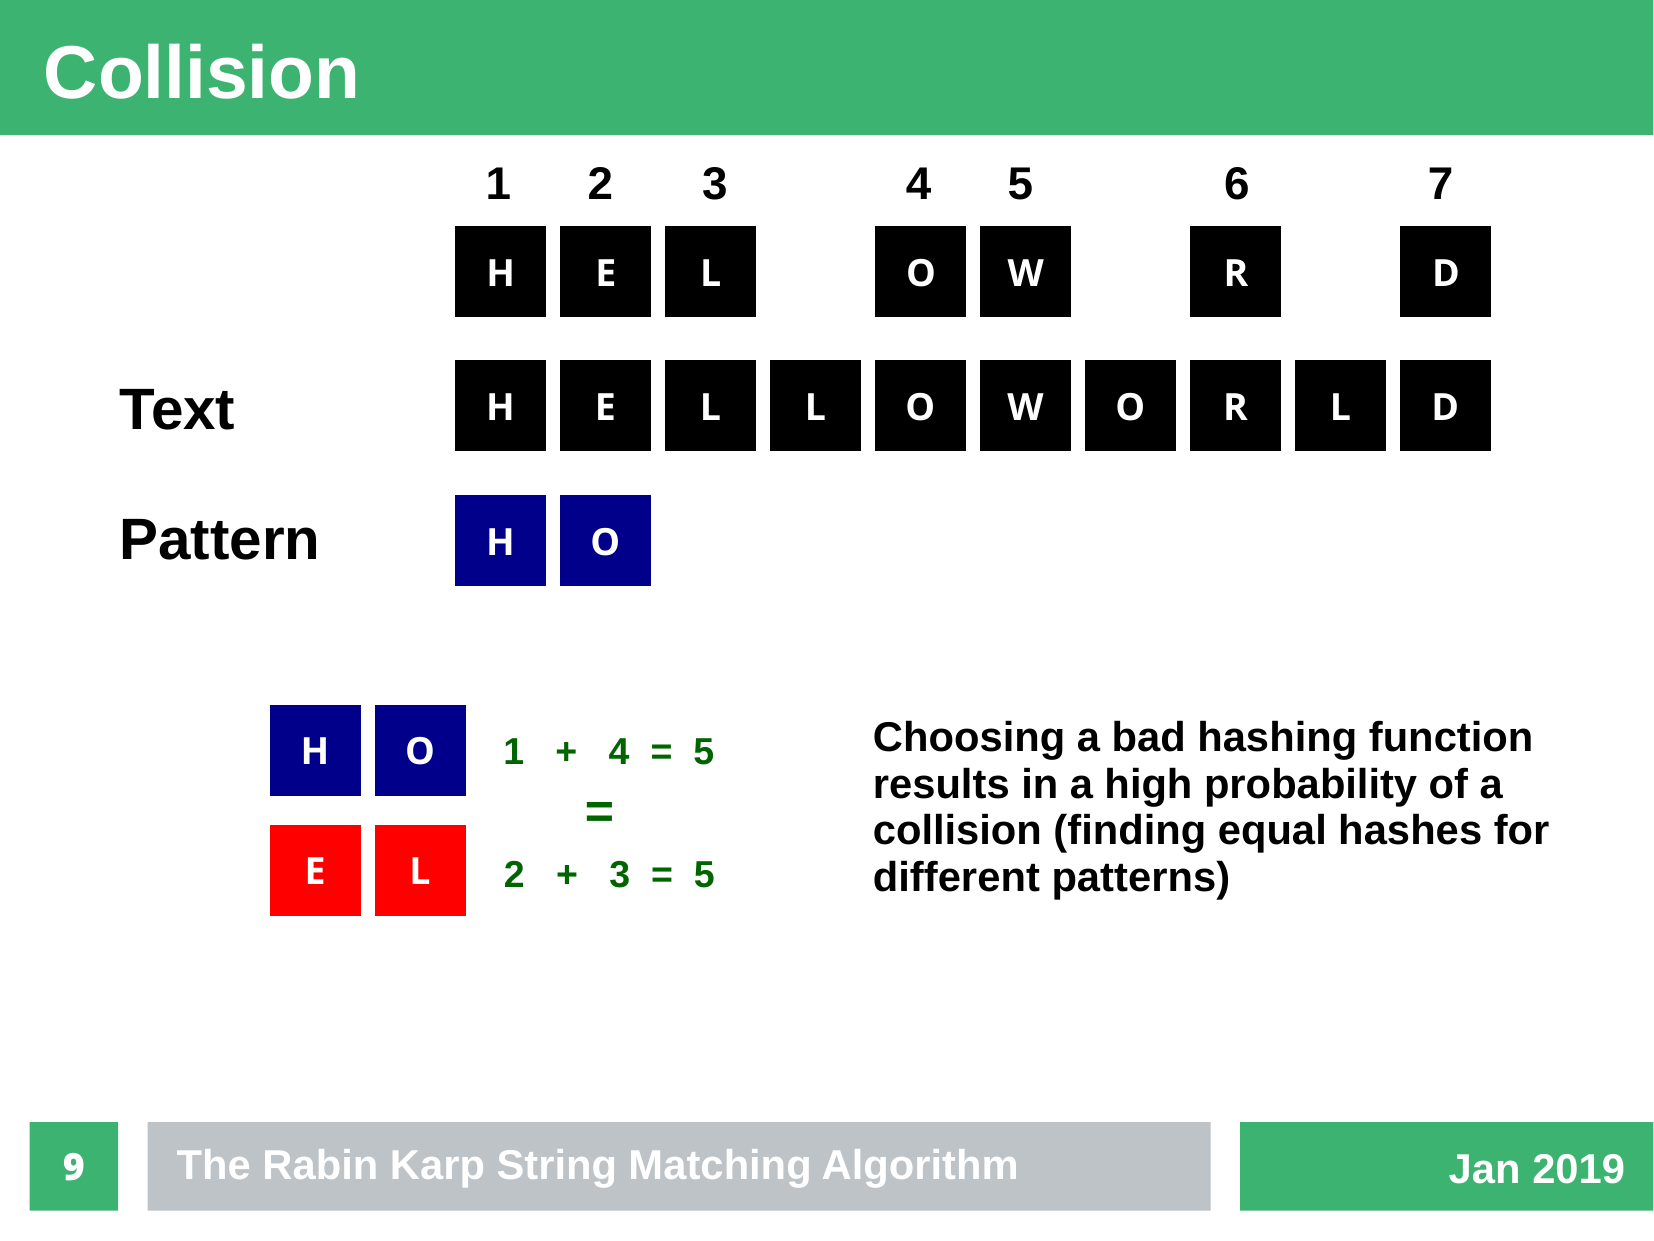

# Collision
1 2 3 4 5 6 7
H
E
L
O
W
R
D
H
E
L
L
O
W
O
R
L
D
Text
Pattern
H
O
 =
H
O
Choosing a bad hashing function results in a high probability of a collision (finding equal hashes for different patterns)
1 + 4 = 5
E
L
2 + 3 = 5
9
The Rabin Karp String Matching Algorithm
Jan 2019